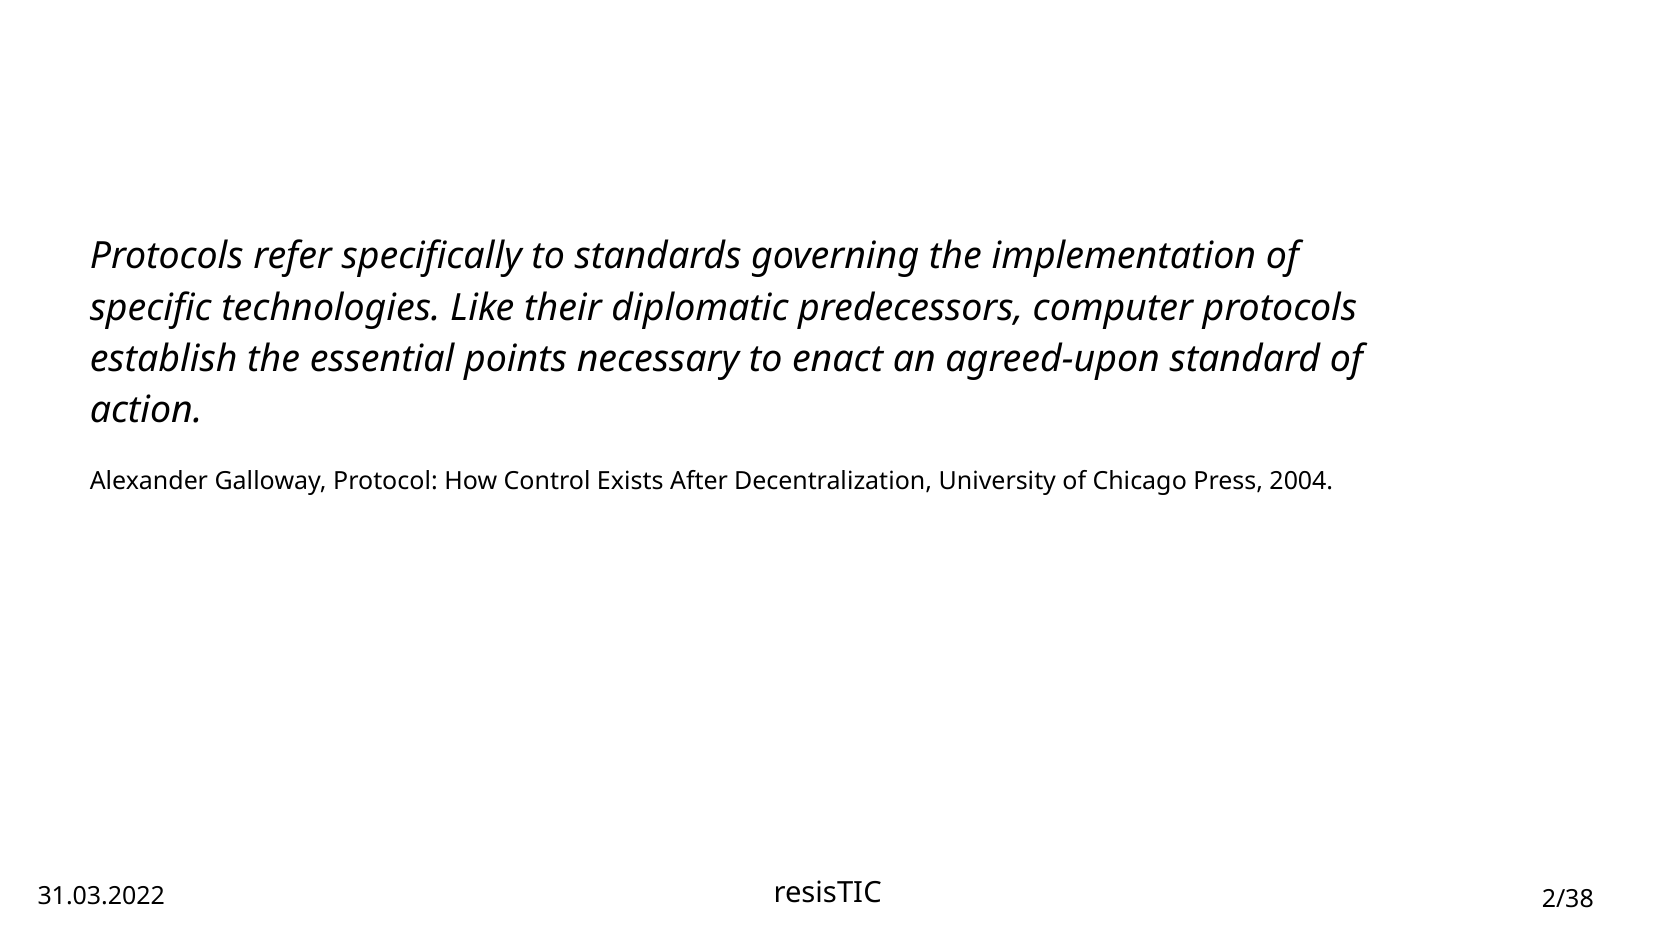

Protocols refer specifically to standards governing the implementation of specific technologies. Like their diplomatic predecessors, computer protocols establish the essential points necessary to enact an agreed-upon standard of action.
Alexander Galloway, Protocol: How Control Exists After Decentralization, University of Chicago Press, 2004.
2/38